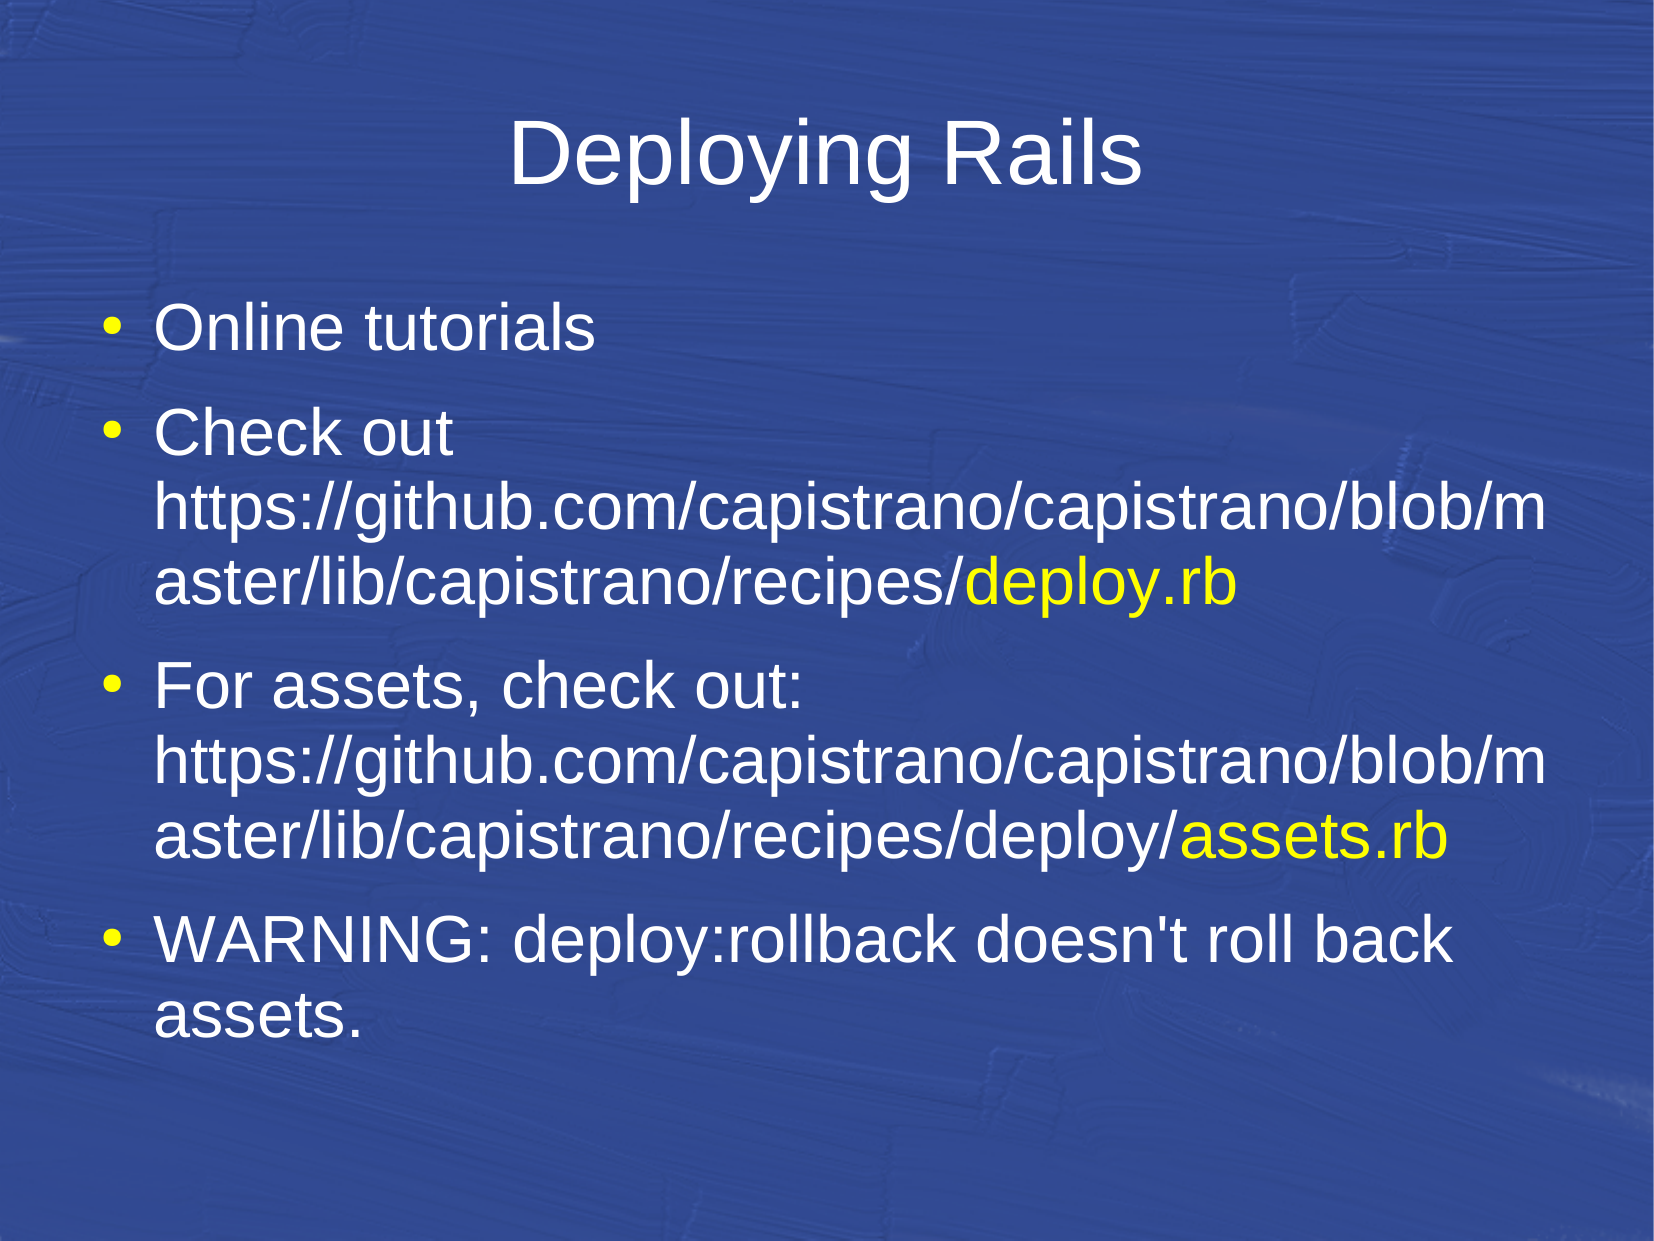

# Deploying Rails
Online tutorials
Check out https://github.com/capistrano/capistrano/blob/master/lib/capistrano/recipes/deploy.rb
For assets, check out:
https://github.com/capistrano/capistrano/blob/master/lib/capistrano/recipes/deploy/assets.rb
WARNING: deploy:rollback doesn't roll back assets.